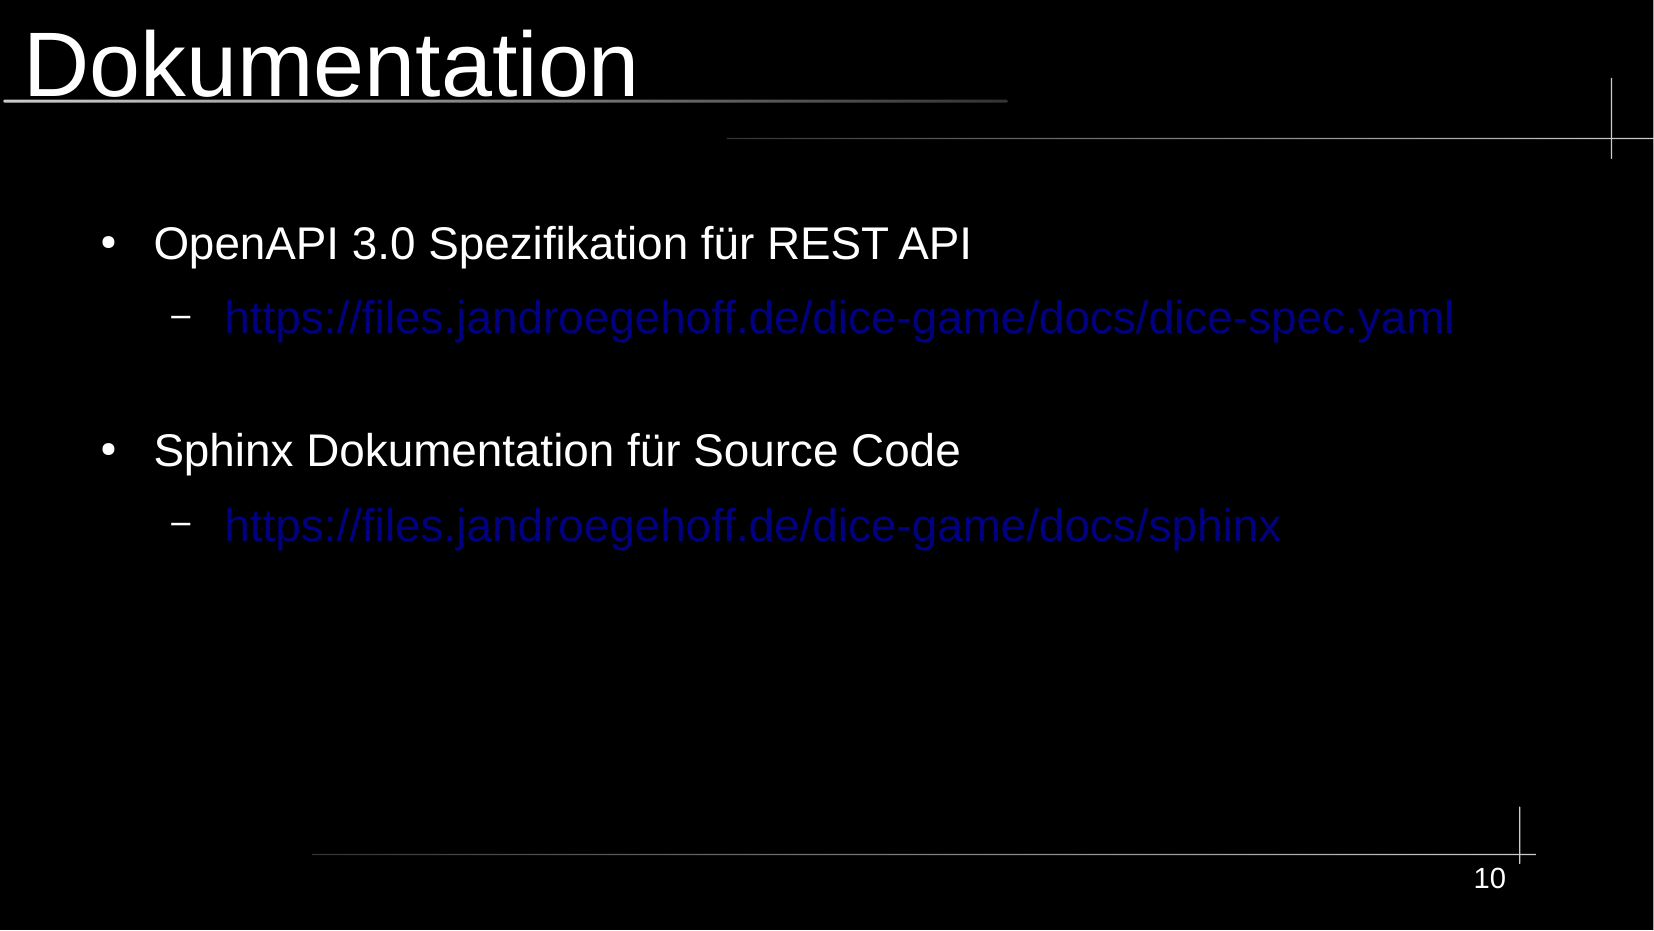

# Dokumentation
OpenAPI 3.0 Spezifikation für REST API
https://files.jandroegehoff.de/dice-game/docs/dice-spec.yaml
Sphinx Dokumentation für Source Code
https://files.jandroegehoff.de/dice-game/docs/sphinx
10